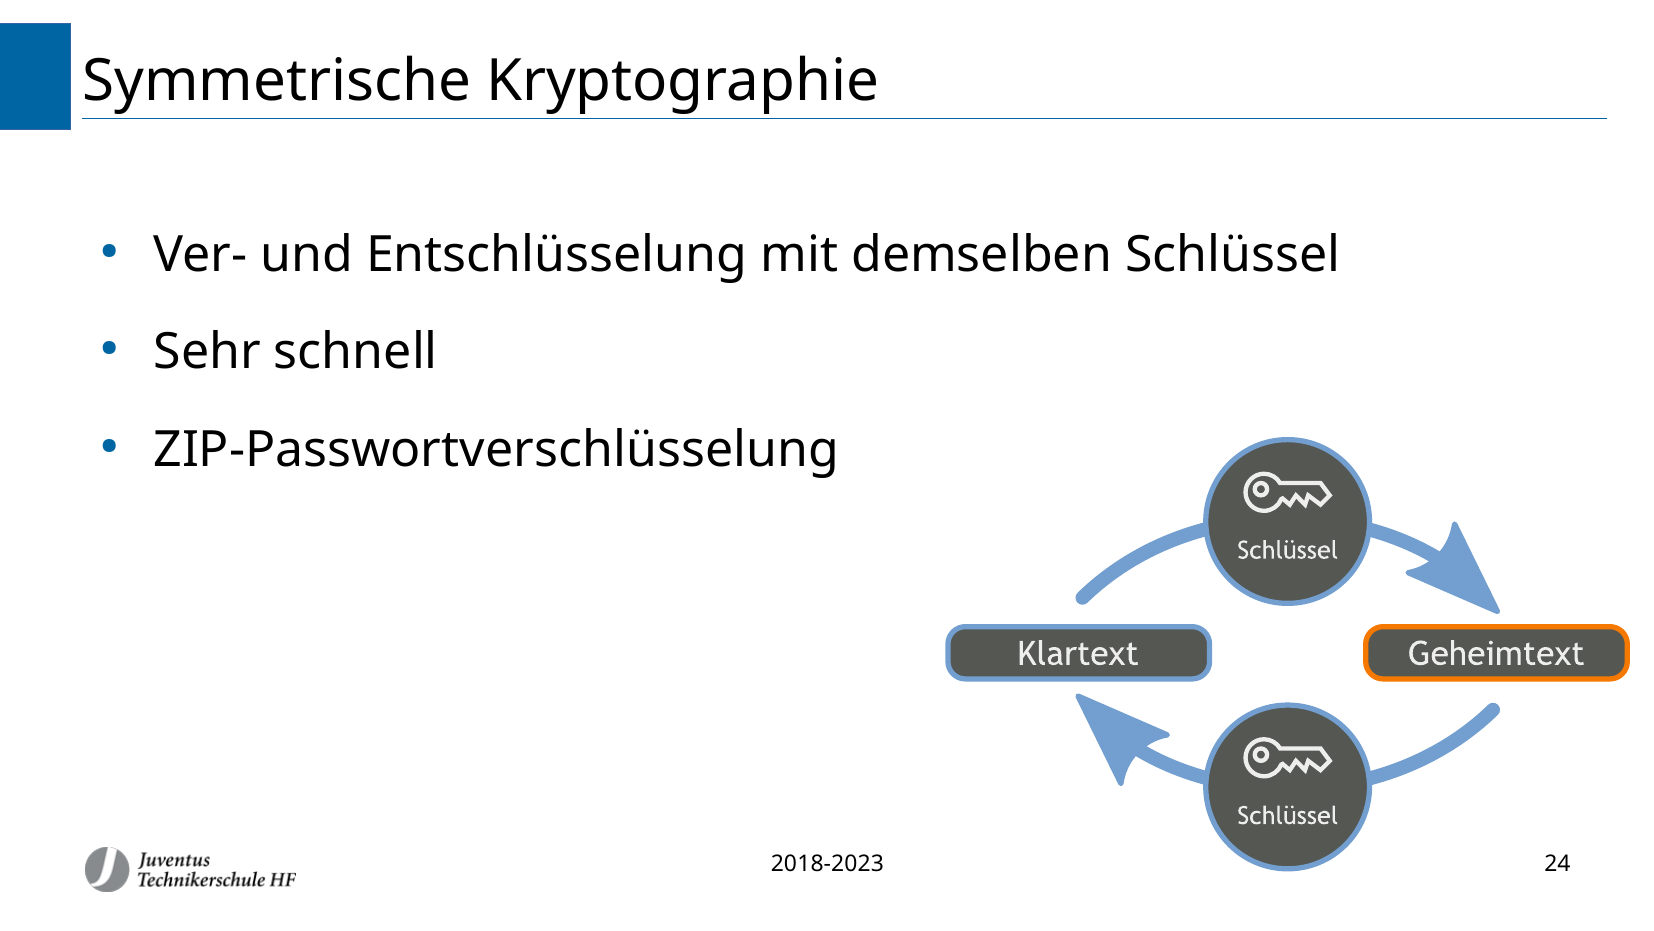

# Symmetrische Kryptographie
Ver- und Entschlüsselung mit demselben Schlüssel
Sehr schnell
ZIP-Passwortverschlüsselung
2018-2023
24